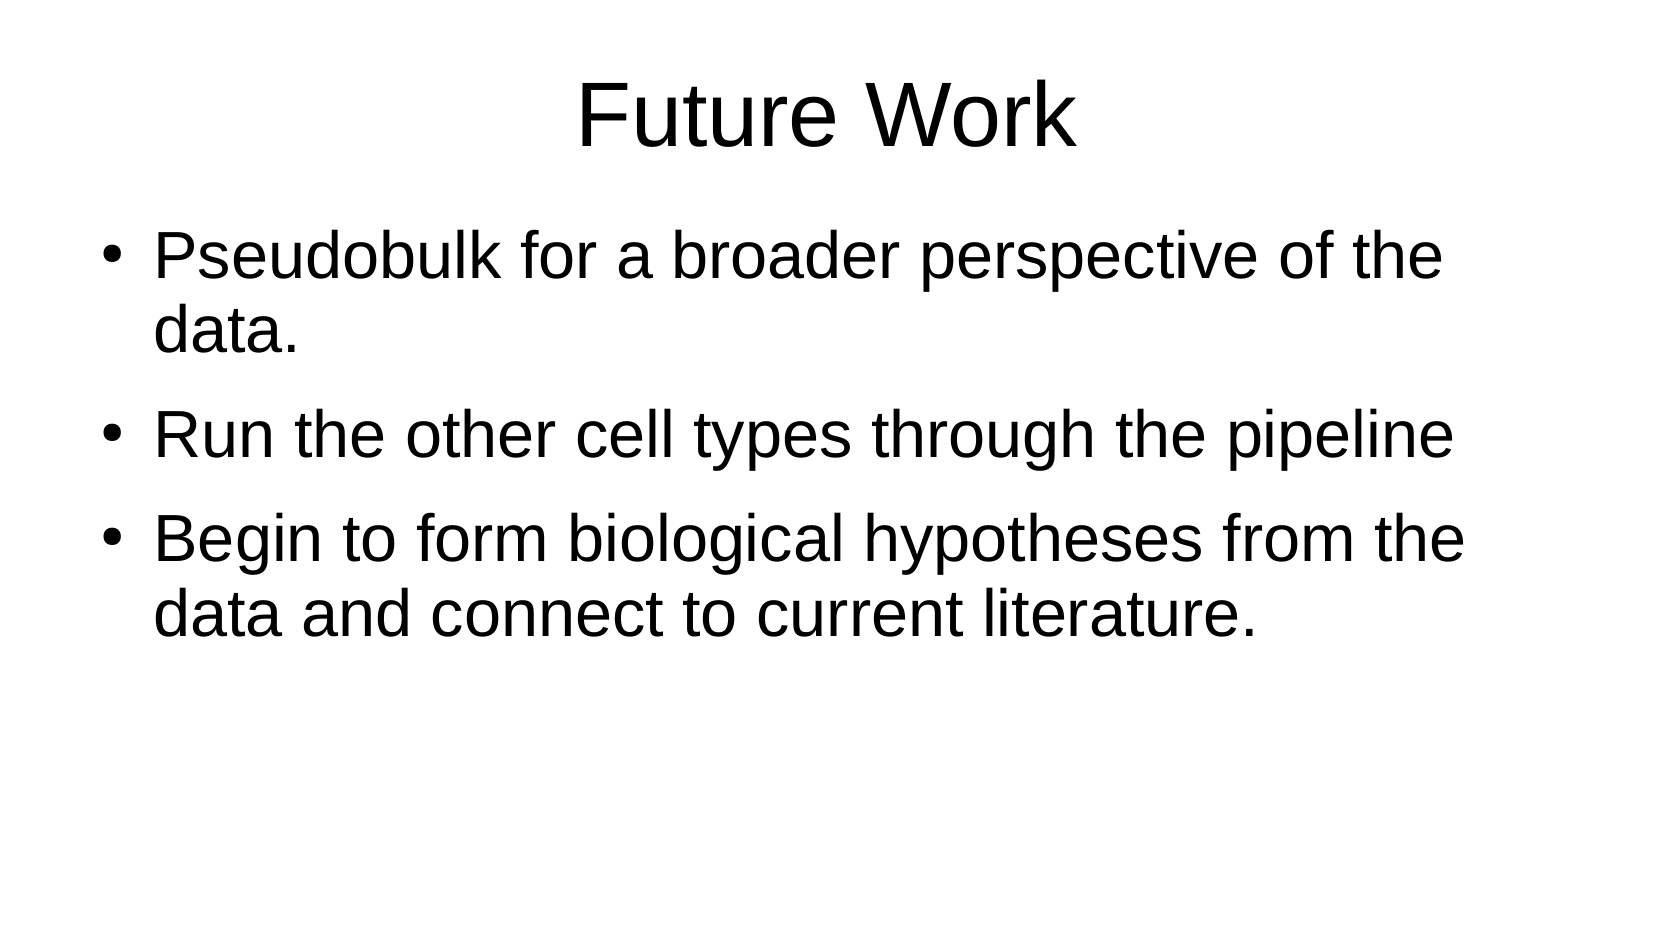

# Future Work
Pseudobulk for a broader perspective of the data.
Run the other cell types through the pipeline
Begin to form biological hypotheses from the data and connect to current literature.